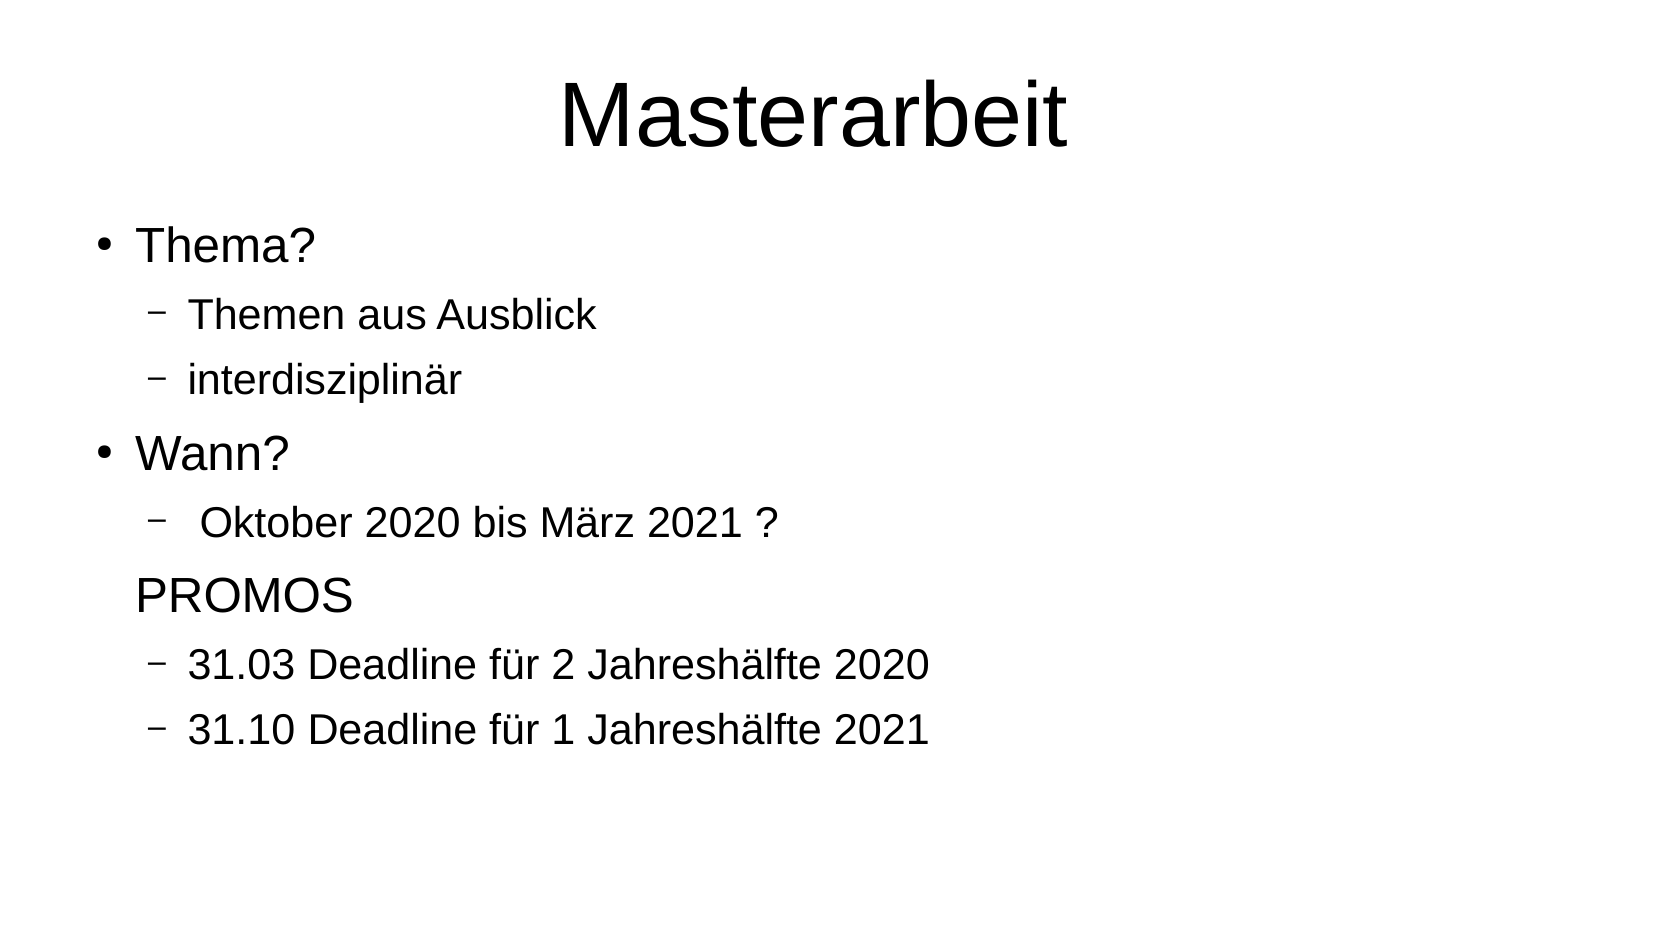

# Masterarbeit
Thema?
Themen aus Ausblick
interdisziplinär
Wann?
 Oktober 2020 bis März 2021 ?
PROMOS
31.03 Deadline für 2 Jahreshälfte 2020
31.10 Deadline für 1 Jahreshälfte 2021